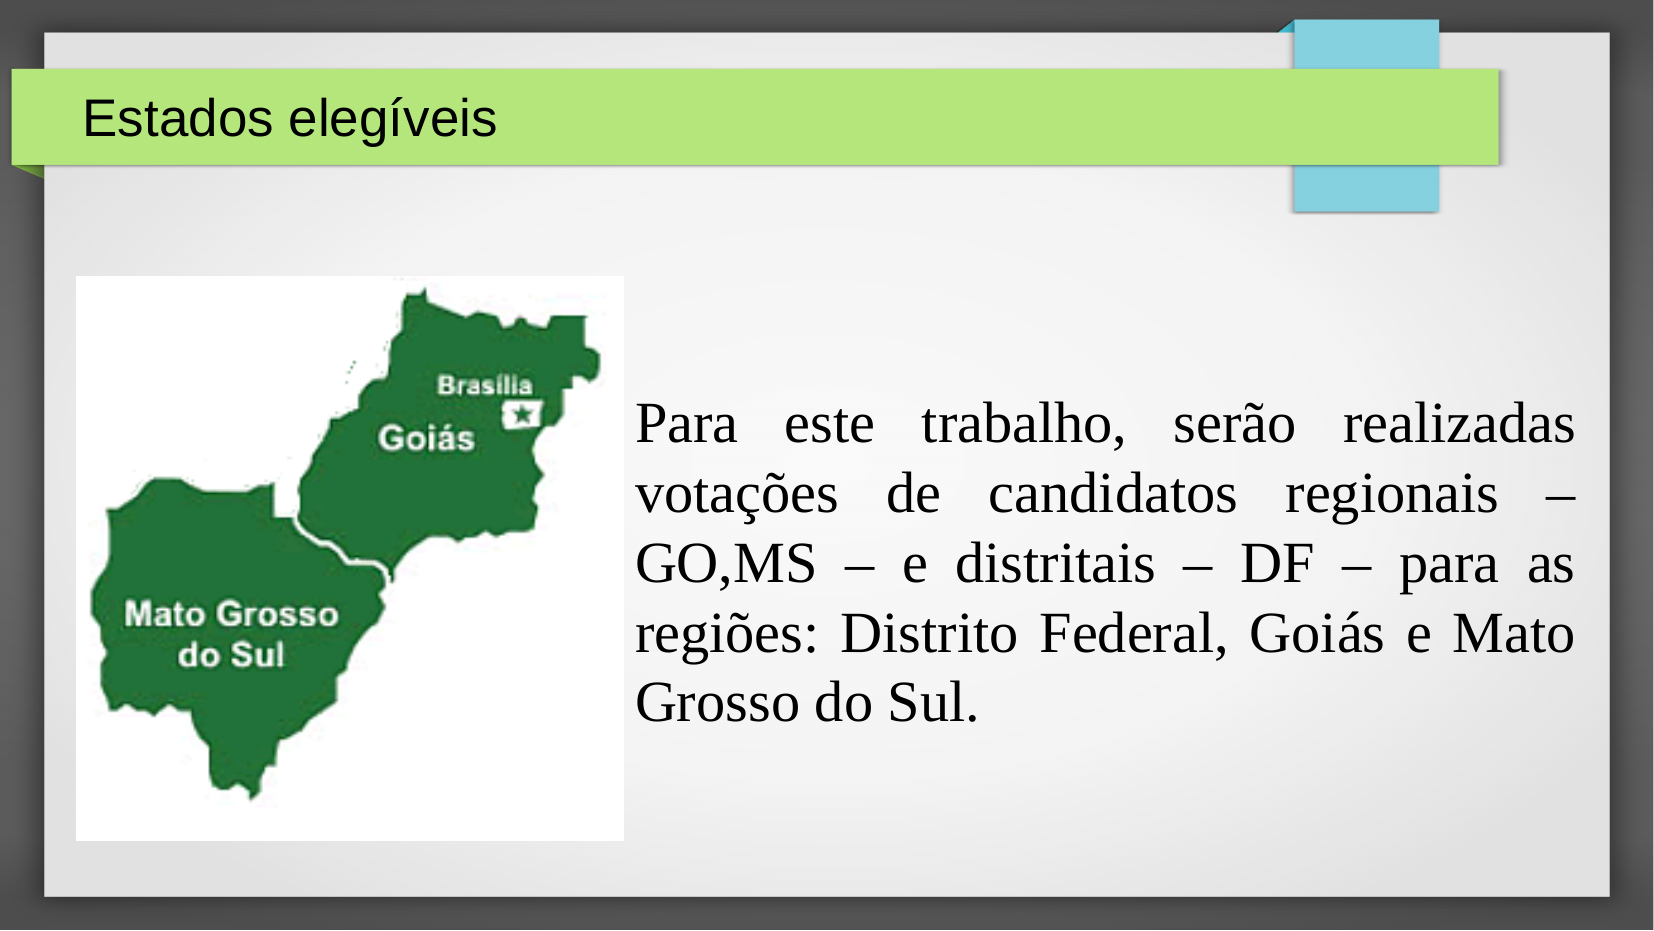

# Estados elegíveis
Para este trabalho, serão realizadas votações de candidatos regionais – GO,MS – e distritais – DF – para as regiões: Distrito Federal, Goiás e Mato Grosso do Sul.